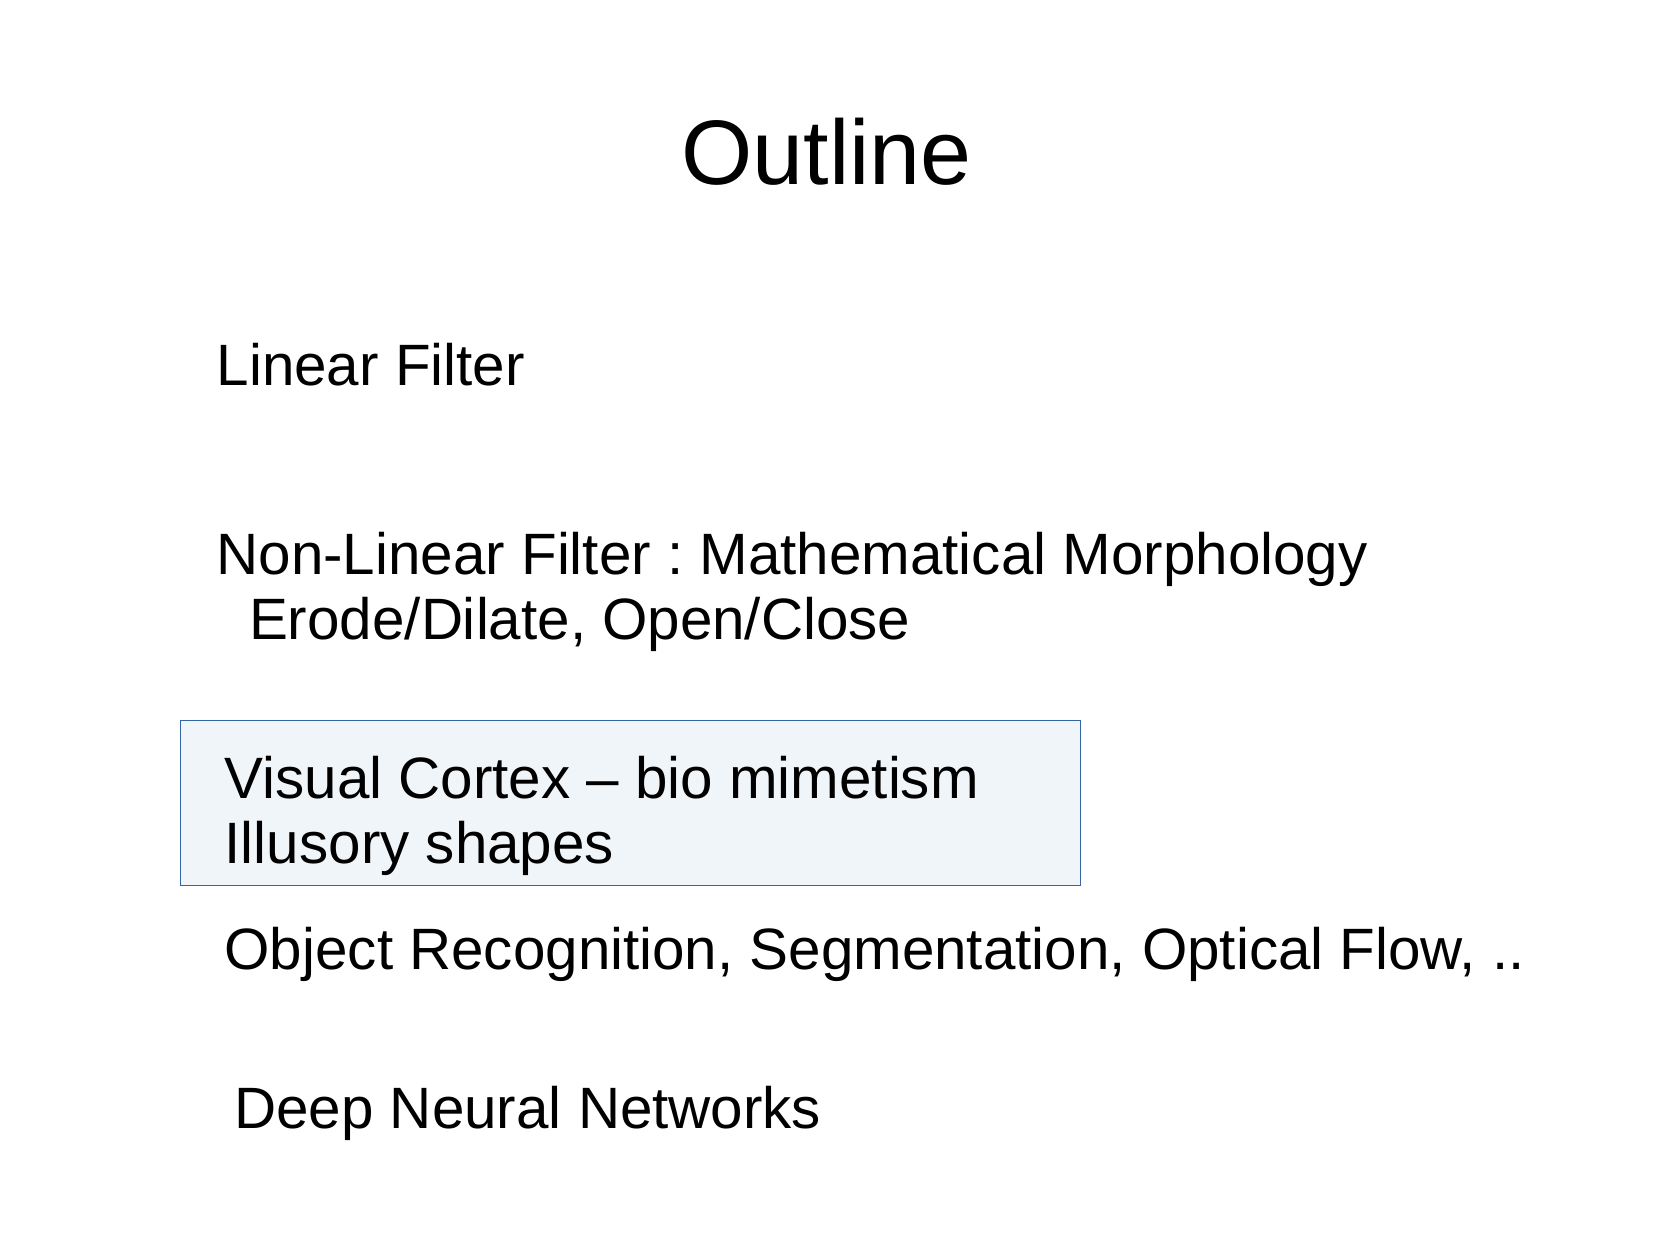

# Outline
Linear Filter
Non-Linear Filter : Mathematical Morphology
 Erode/Dilate, Open/Close
Visual Cortex – bio mimetism
Illusory shapes
Object Recognition, Segmentation, Optical Flow, ..
Deep Neural Networks